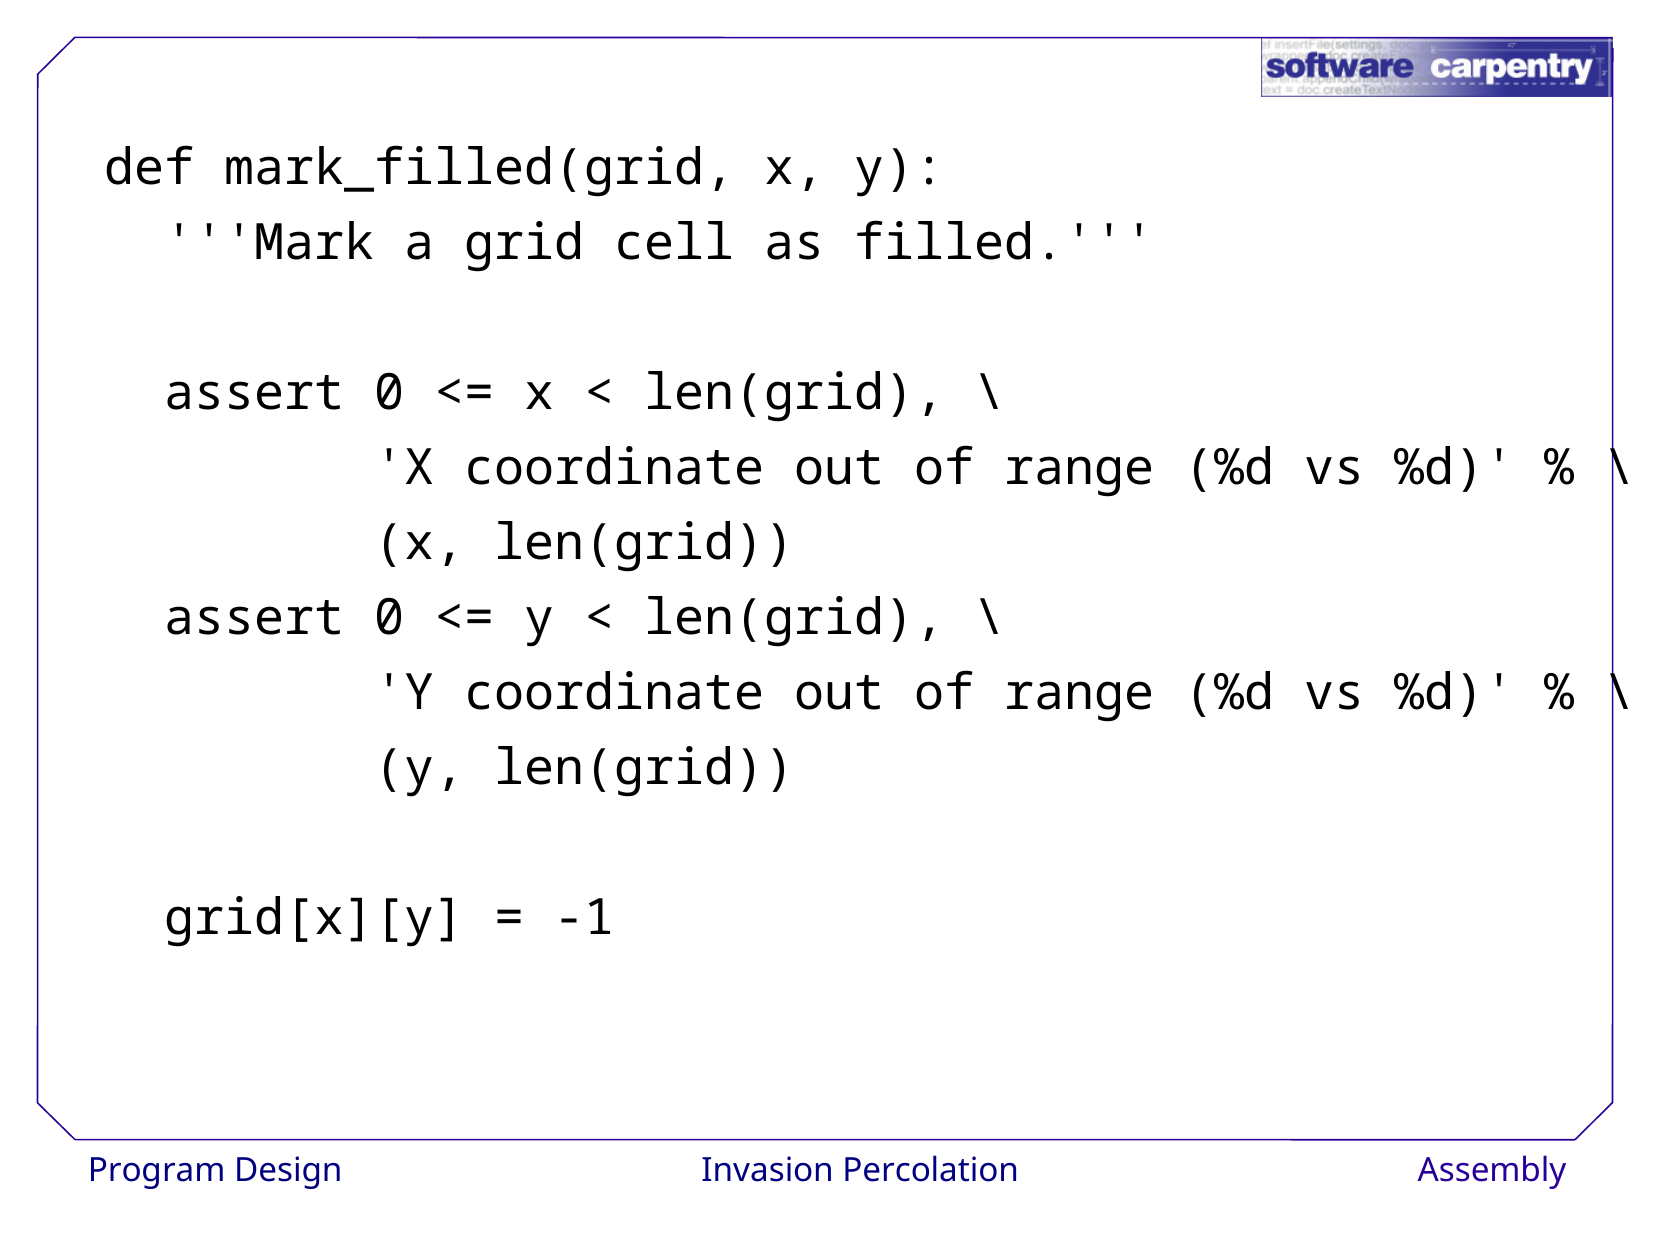

def mark_filled(grid, x, y):
 '''Mark a grid cell as filled.'''
 assert 0 <= x < len(grid), \
 'X coordinate out of range (%d vs %d)' % \
 (x, len(grid))
 assert 0 <= y < len(grid), \
 'Y coordinate out of range (%d vs %d)' % \
 (y, len(grid))
 grid[x][y] = -1